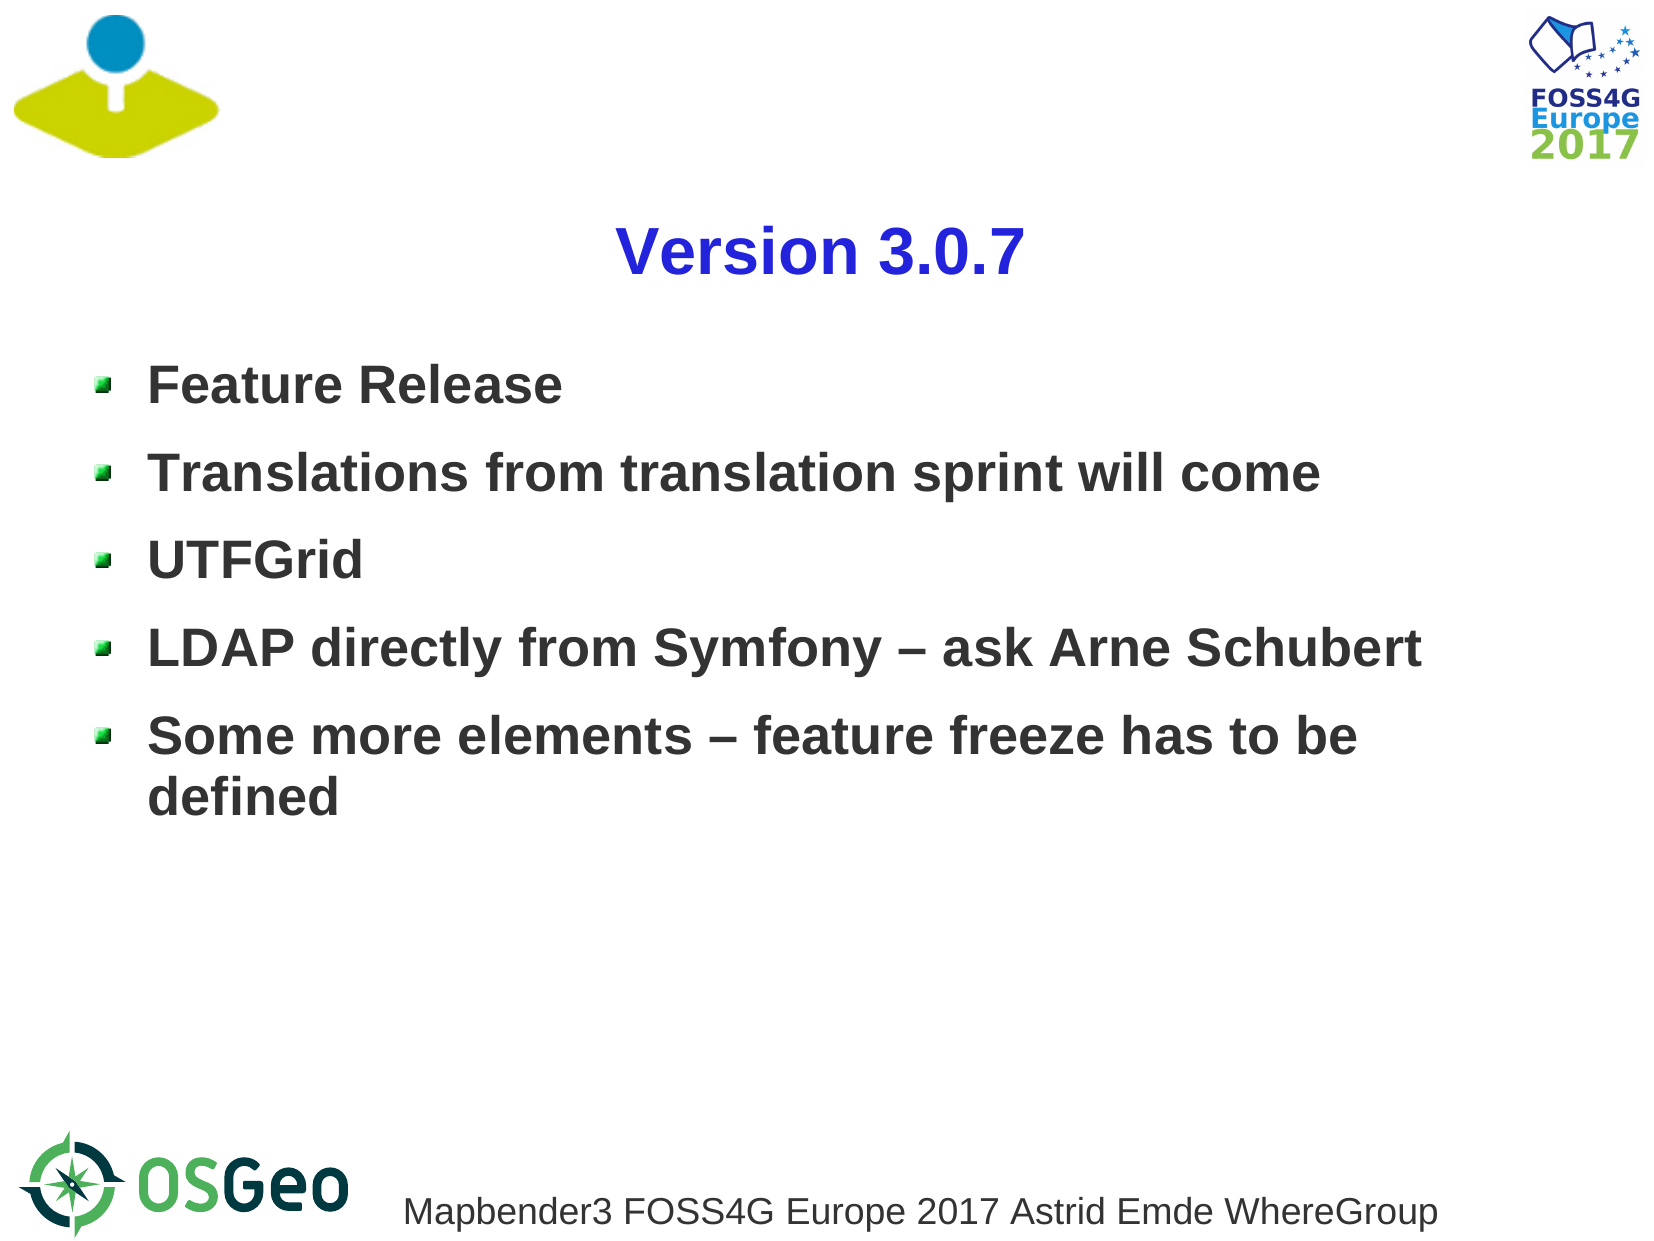

# Version 3.0.7
Feature Release
Translations from translation sprint will come
UTFGrid
LDAP directly from Symfony – ask Arne Schubert
Some more elements – feature freeze has to be defined